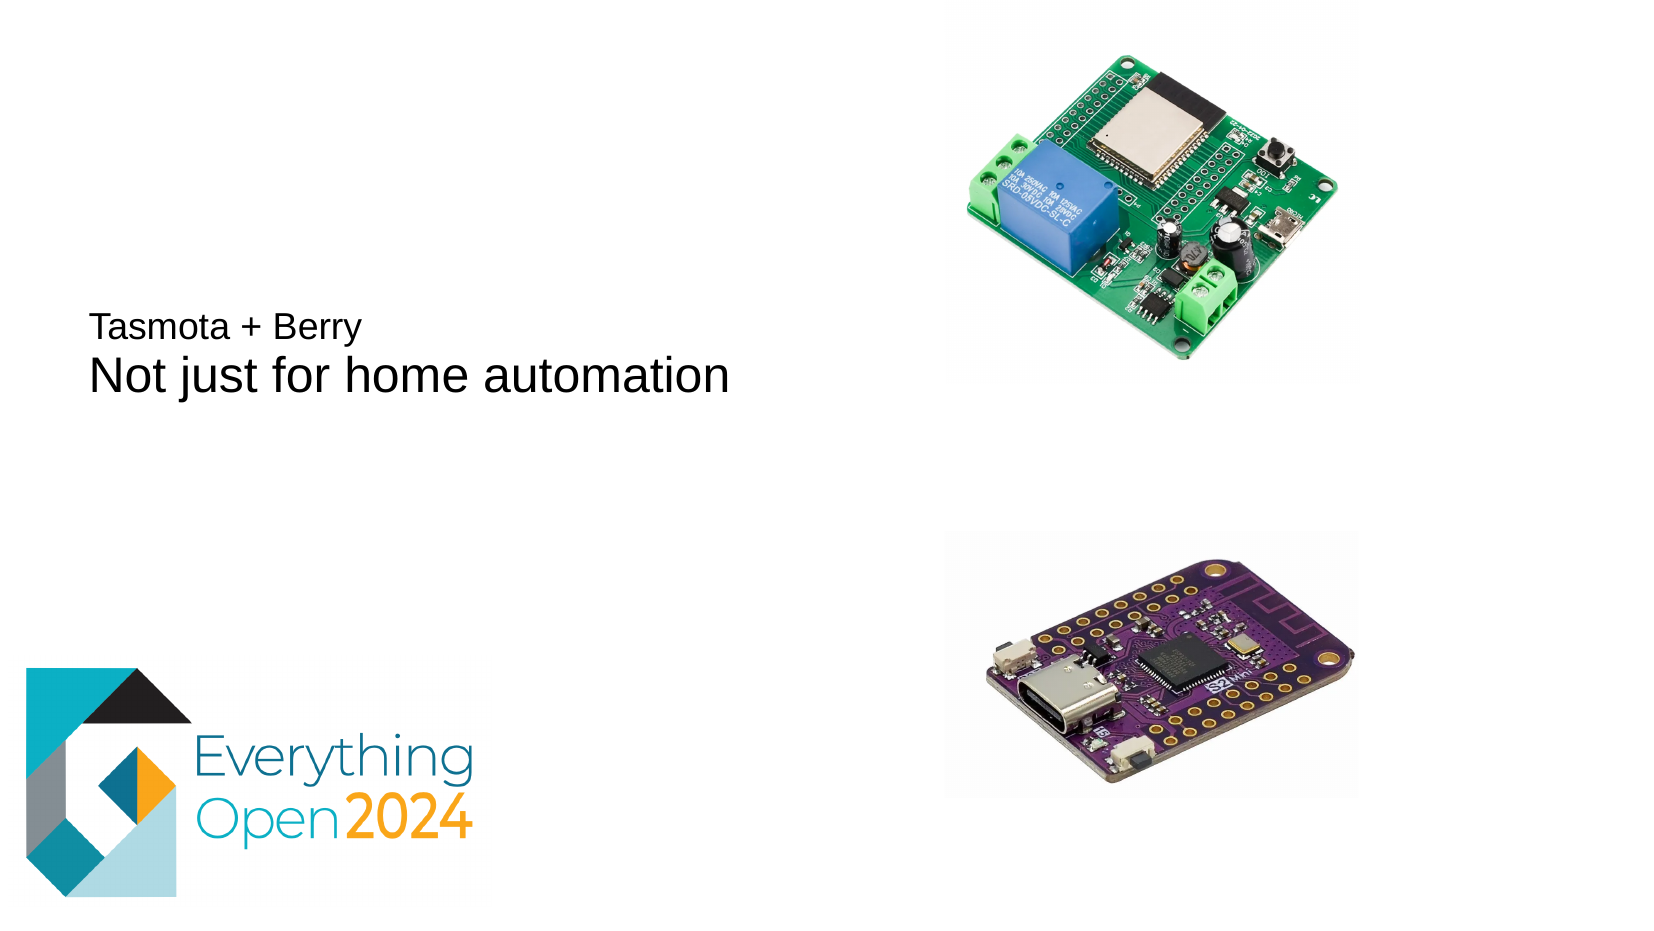

# Tasmota + Berry Not just for home automation